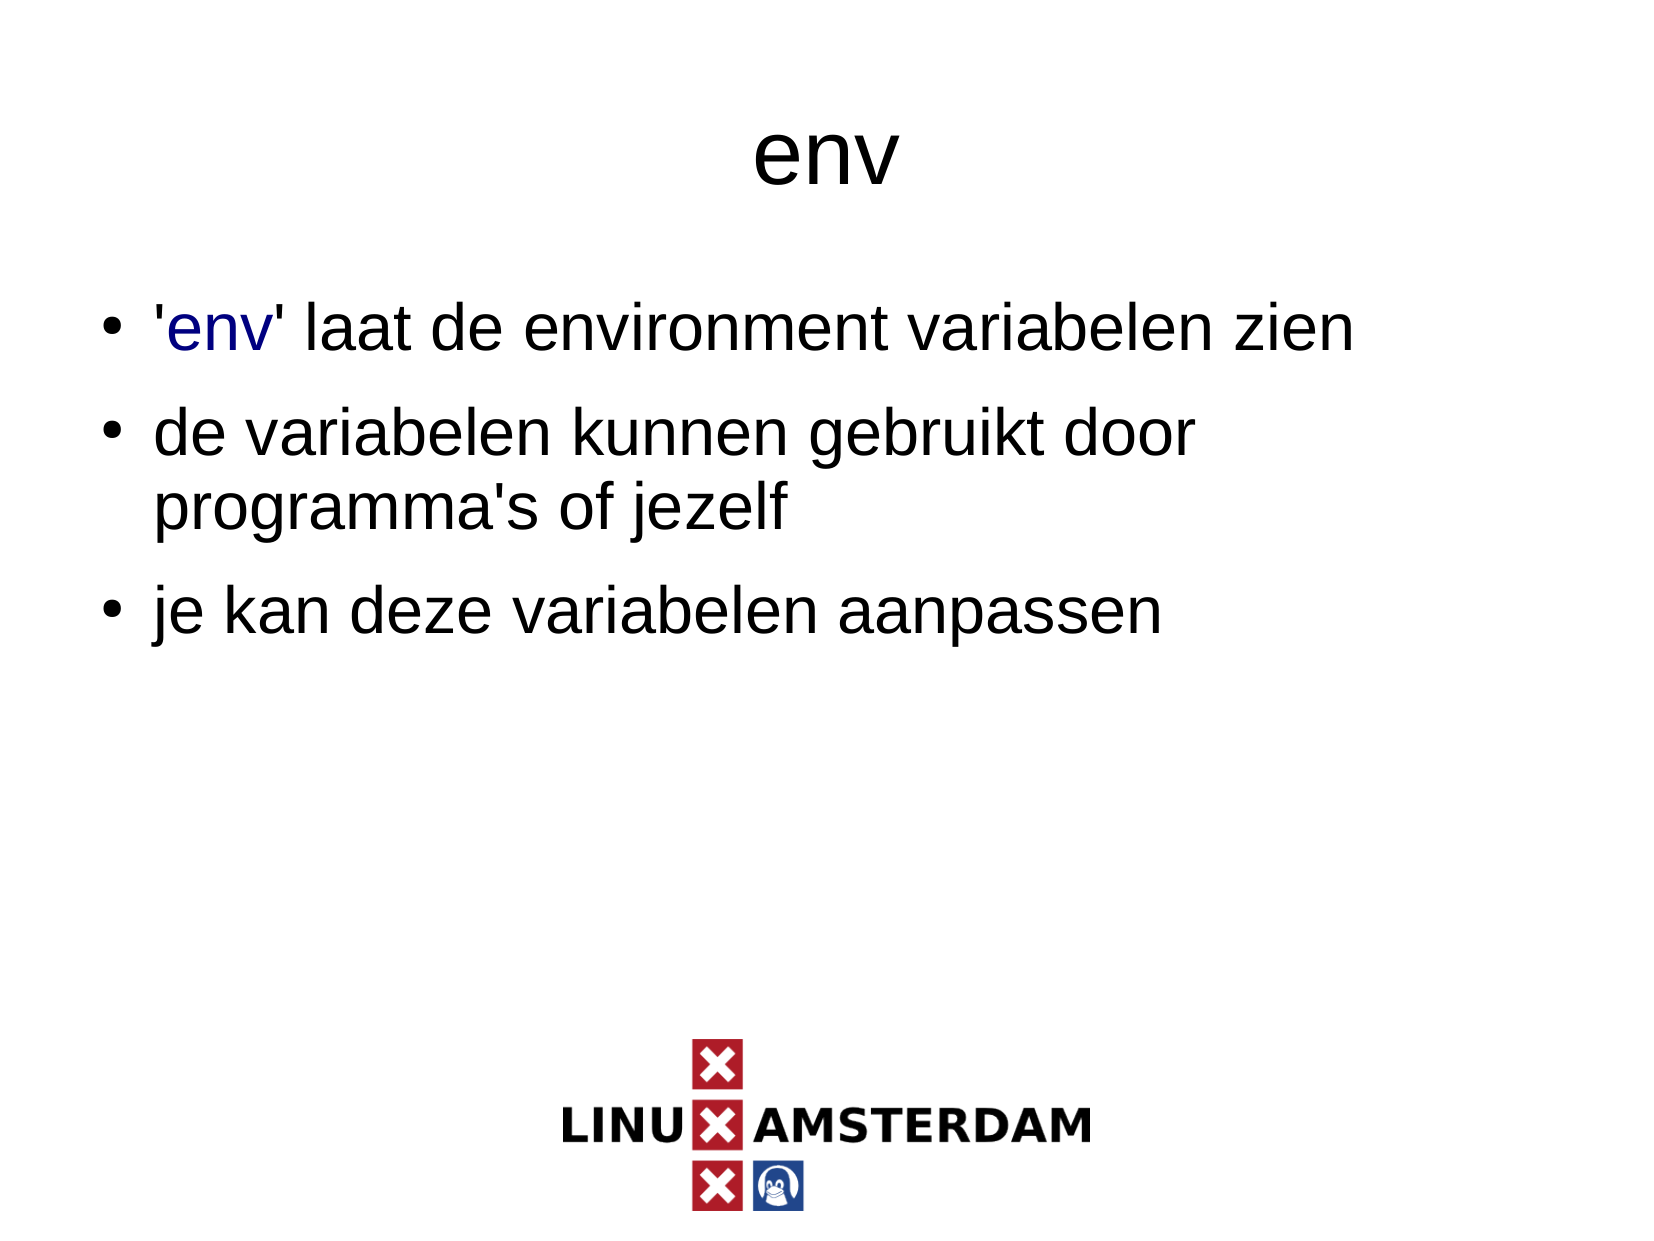

# env
'env' laat de environment variabelen zien
de variabelen kunnen gebruikt door programma's of jezelf
je kan deze variabelen aanpassen